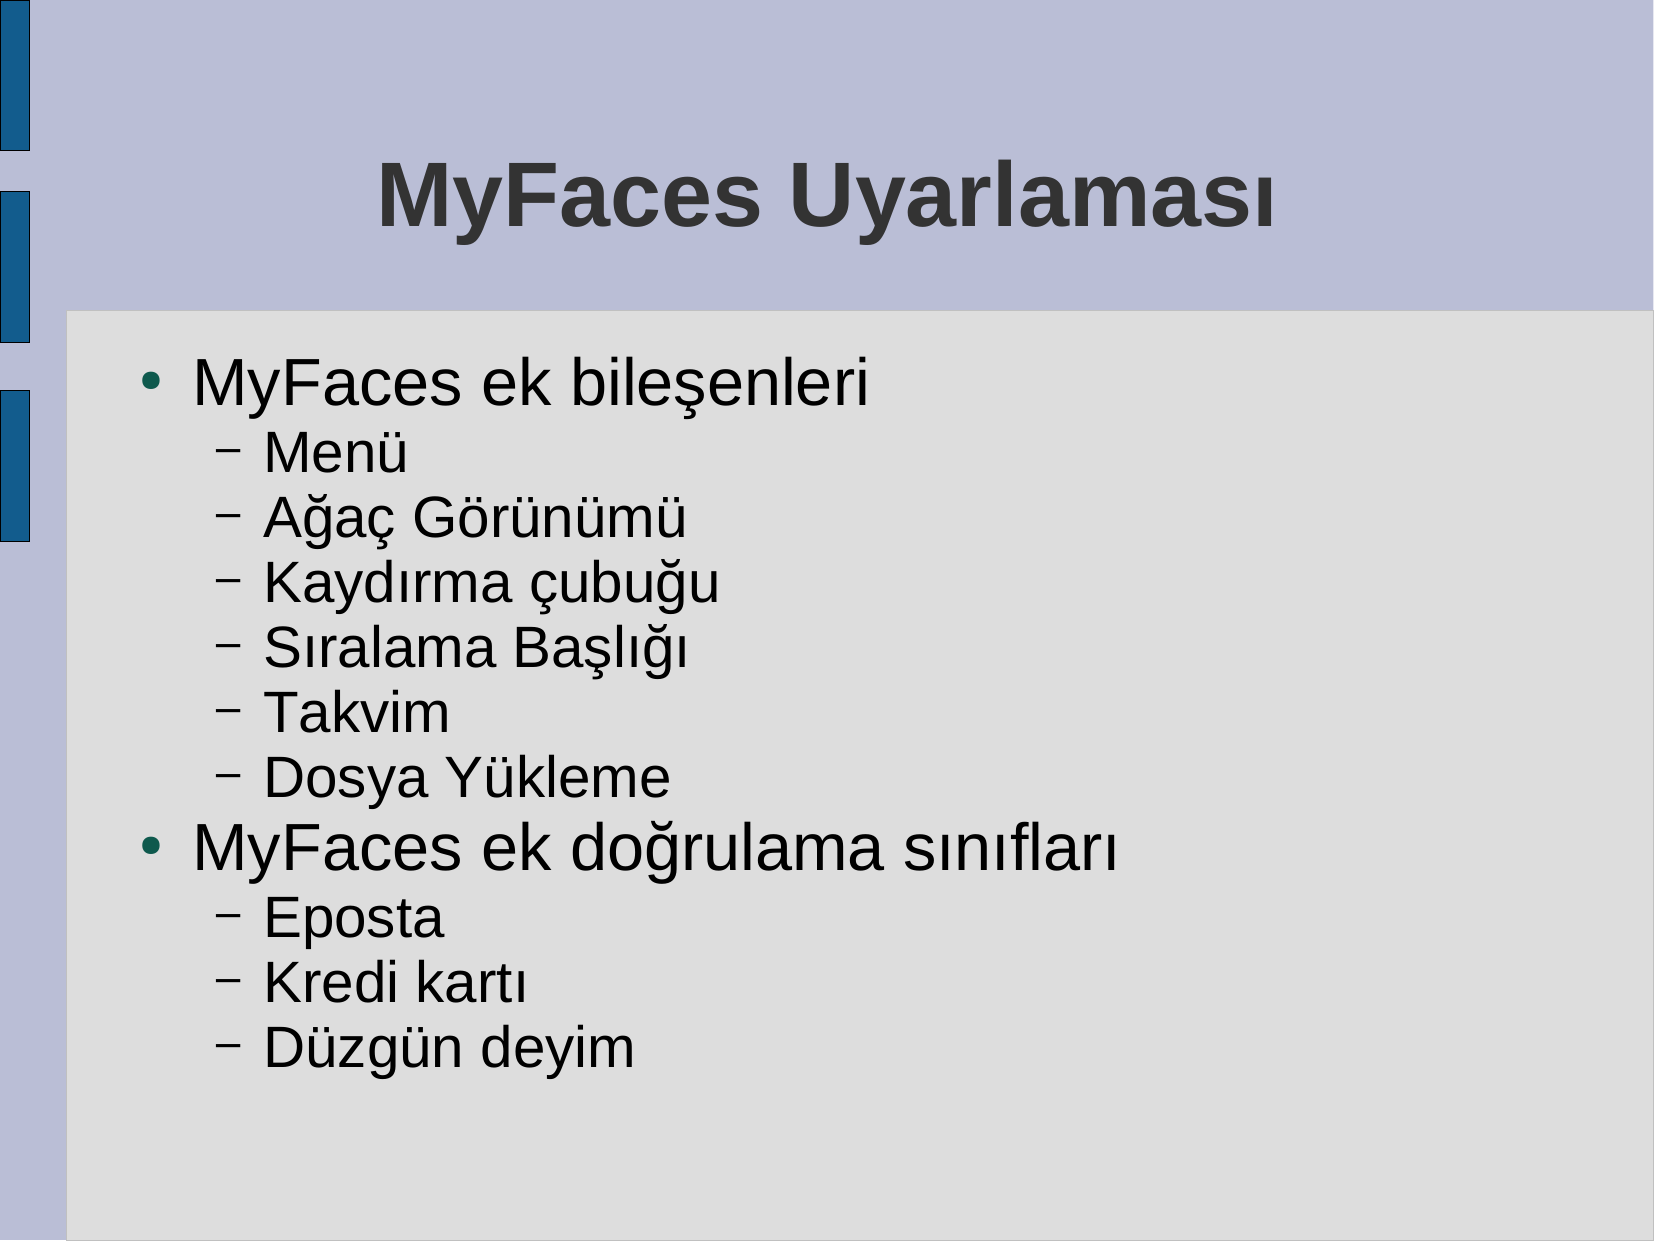

# MyFaces Uyarlaması
MyFaces ek bileşenleri
Menü
Ağaç Görünümü
Kaydırma çubuğu
Sıralama Başlığı
Takvim
Dosya Yükleme
MyFaces ek doğrulama sınıfları
Eposta
Kredi kartı
Düzgün deyim